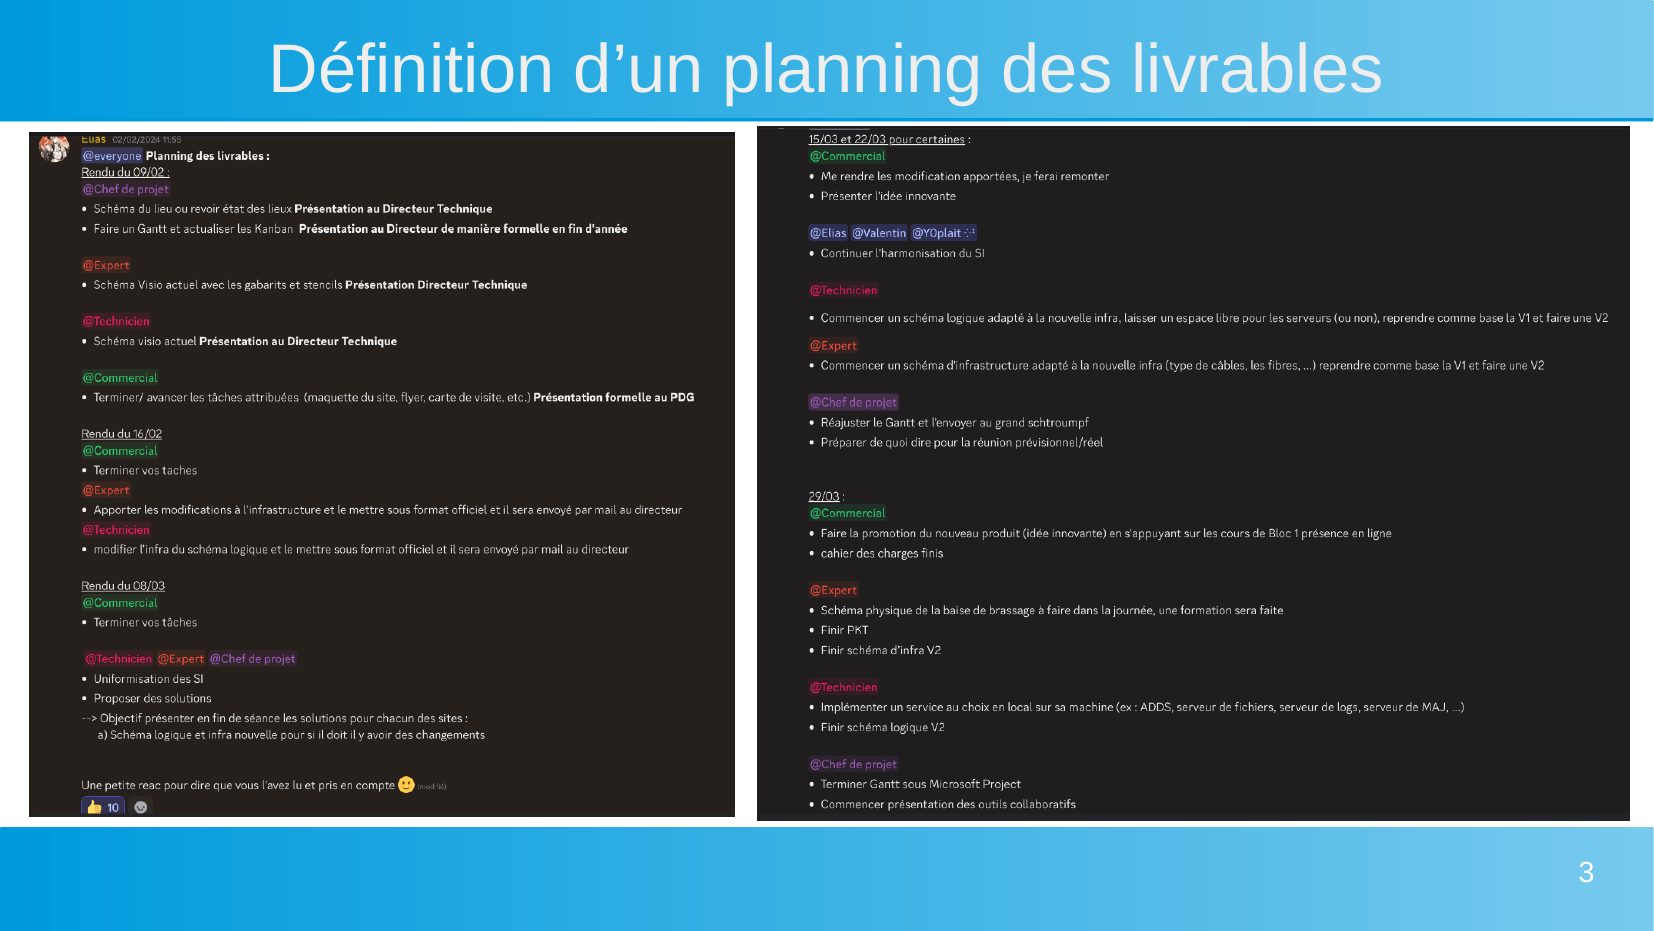

# Définition d’un planning des livrables
3